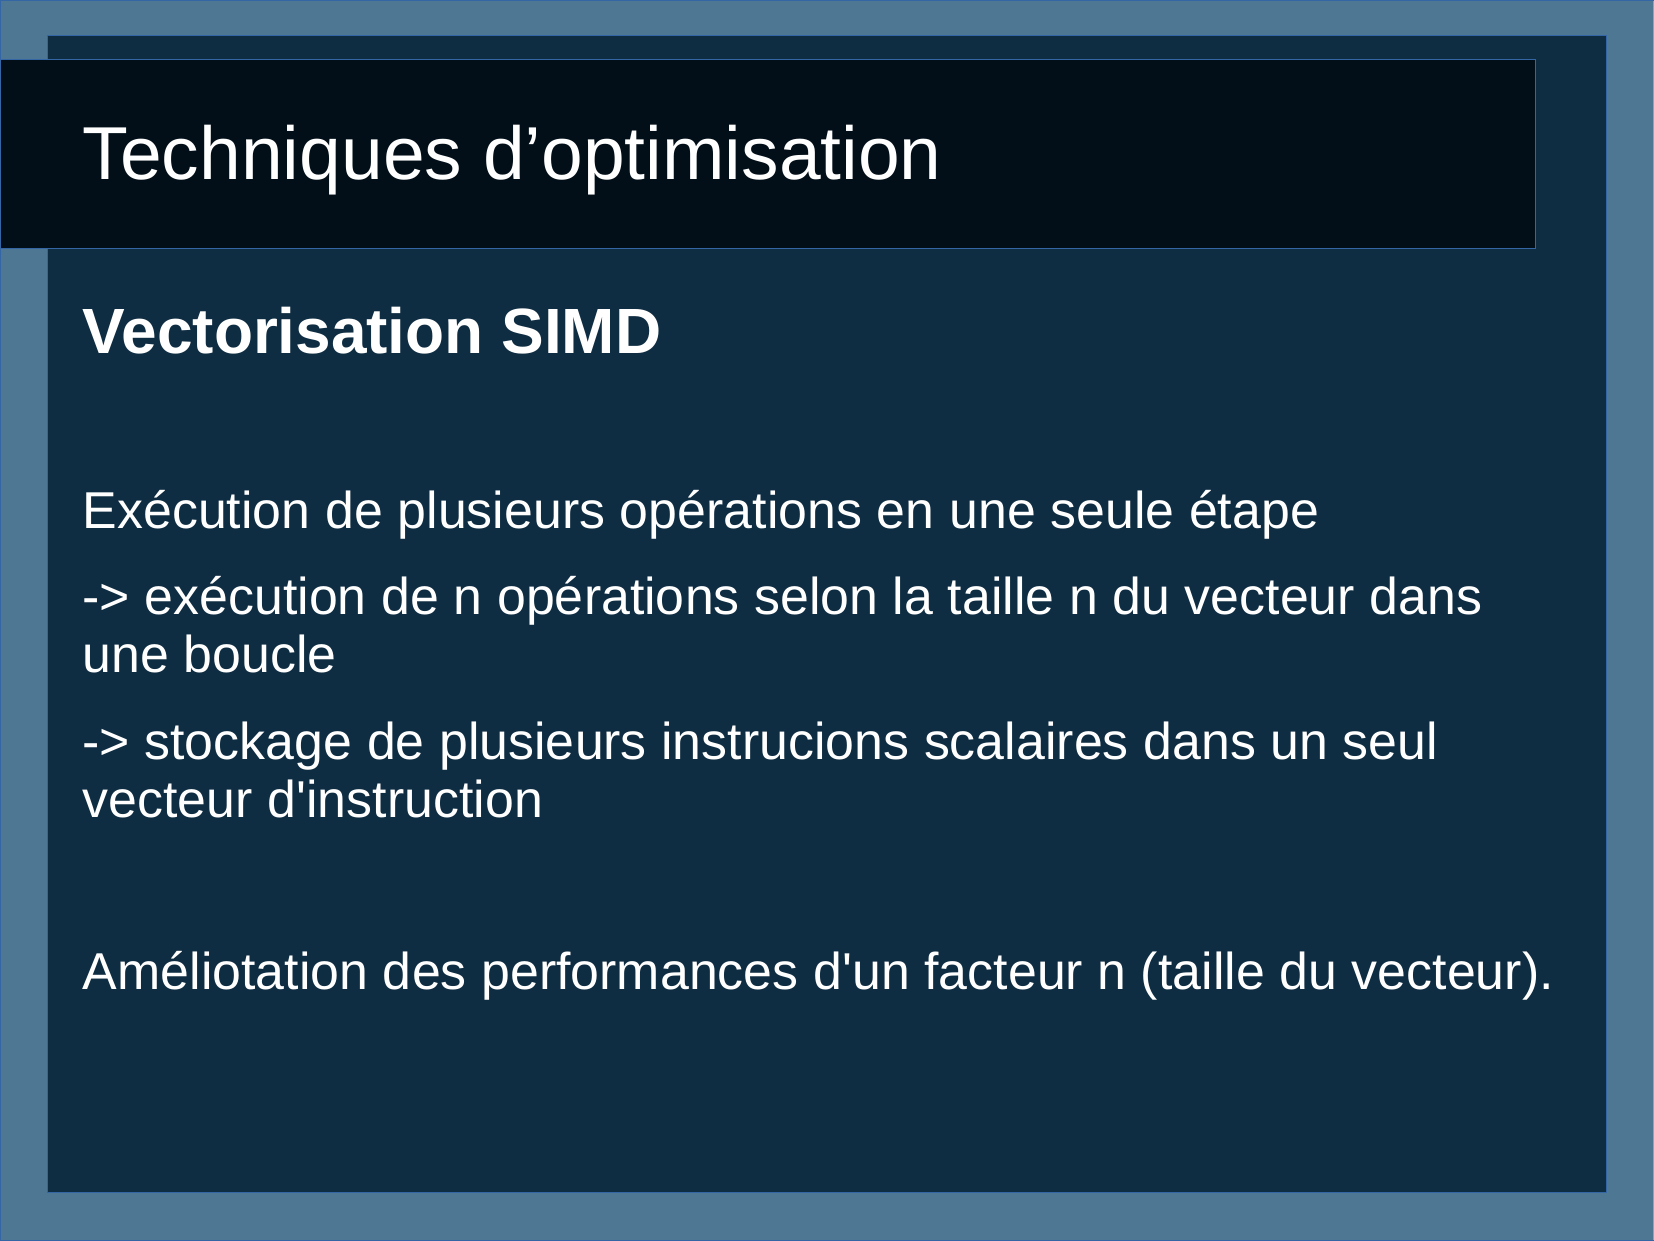

# Techniques d’optimisation
Vectorisation SIMD
Exécution de plusieurs opérations en une seule étape
-> exécution de n opérations selon la taille n du vecteur dans une boucle
-> stockage de plusieurs instrucions scalaires dans un seul vecteur d'instruction
Améliotation des performances d'un facteur n (taille du vecteur).